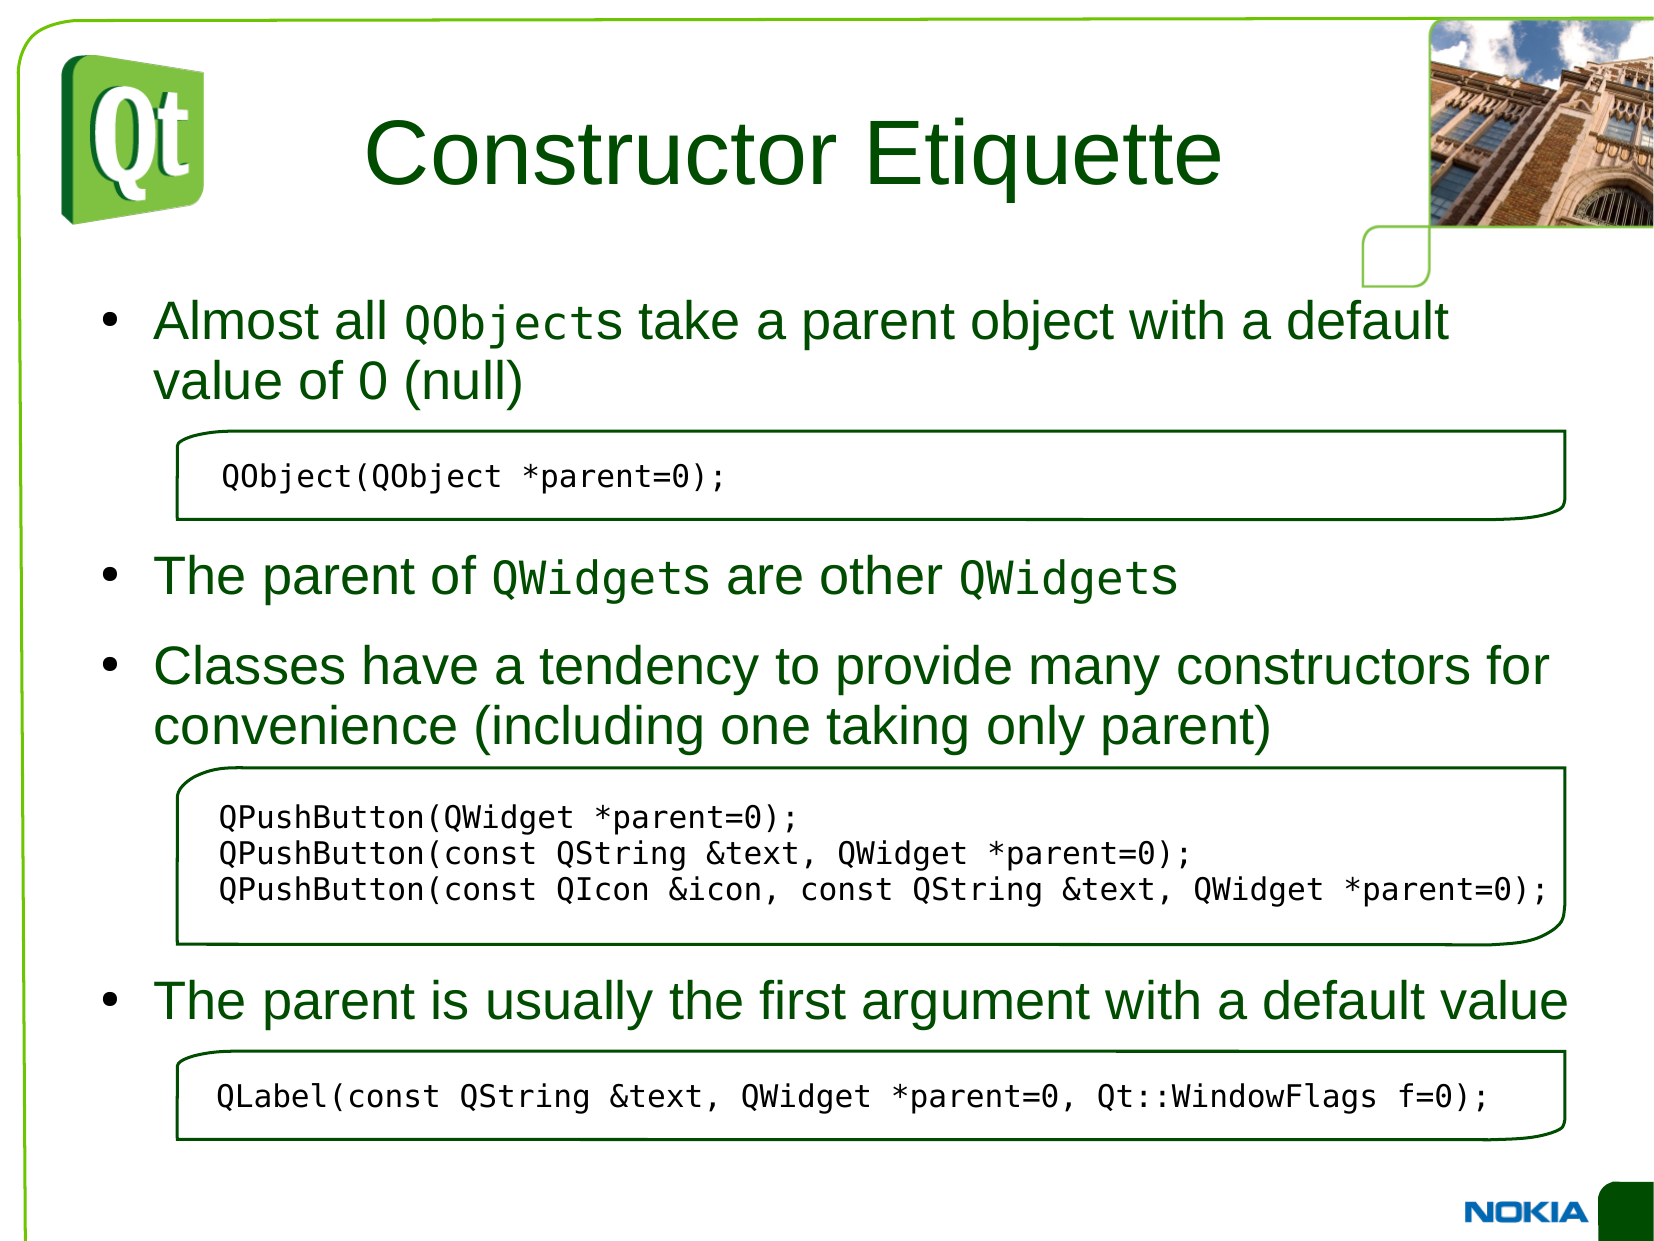

# Constructor Etiquette
Almost all QObjects take a parent object with a default value of 0 (null)
The parent of QWidgets are other QWidgets
Classes have a tendency to provide many constructors for convenience (including one taking only parent)
The parent is usually the first argument with a default value
QObject(QObject *parent=0);
QPushButton(QWidget *parent=0);
QPushButton(const QString &text, QWidget *parent=0);
QPushButton(const QIcon &icon, const QString &text, QWidget *parent=0);
QLabel(const QString &text, QWidget *parent=0, Qt::WindowFlags f=0);